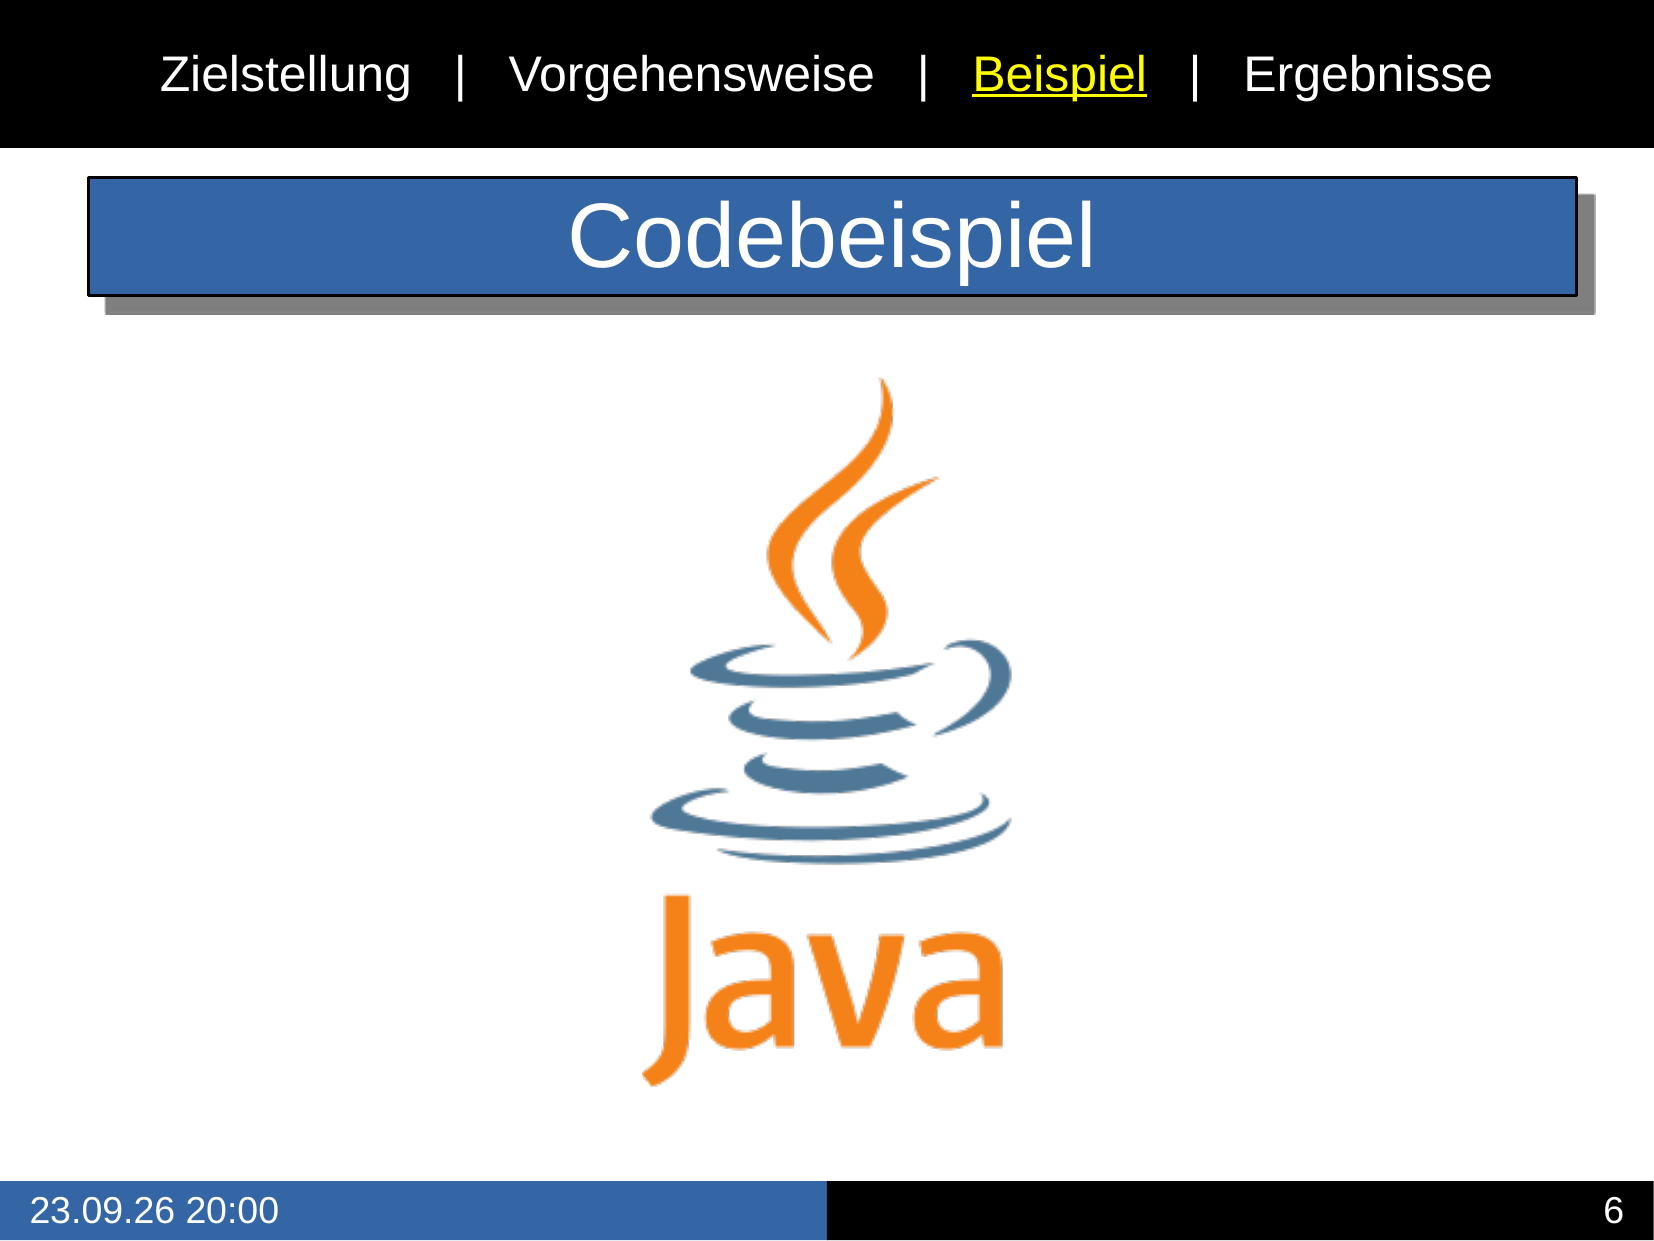

Zielstellung | Vorgehensweise | Beispiel | Ergebnisse
# Codebeispiel
6